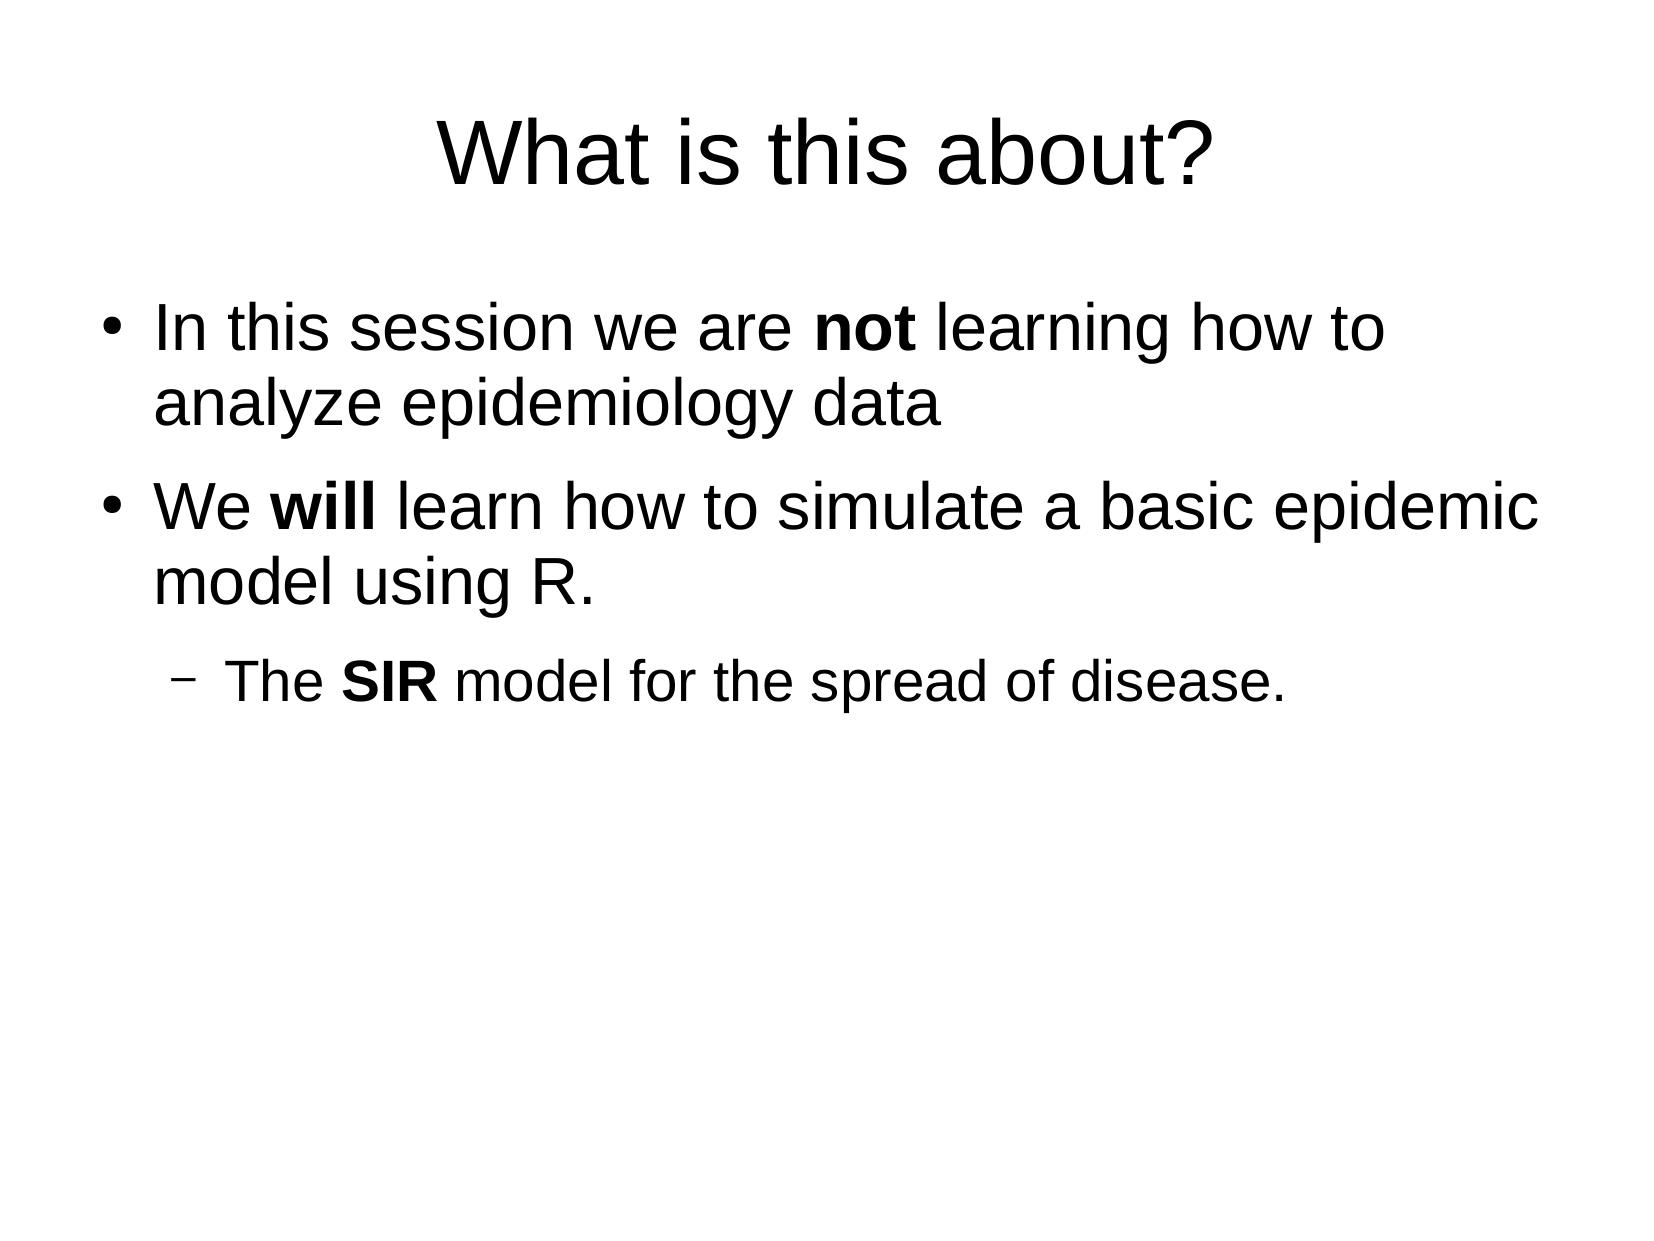

# What is this about?
In this session we are not learning how to analyze epidemiology data
We will learn how to simulate a basic epidemic model using R.
The SIR model for the spread of disease.